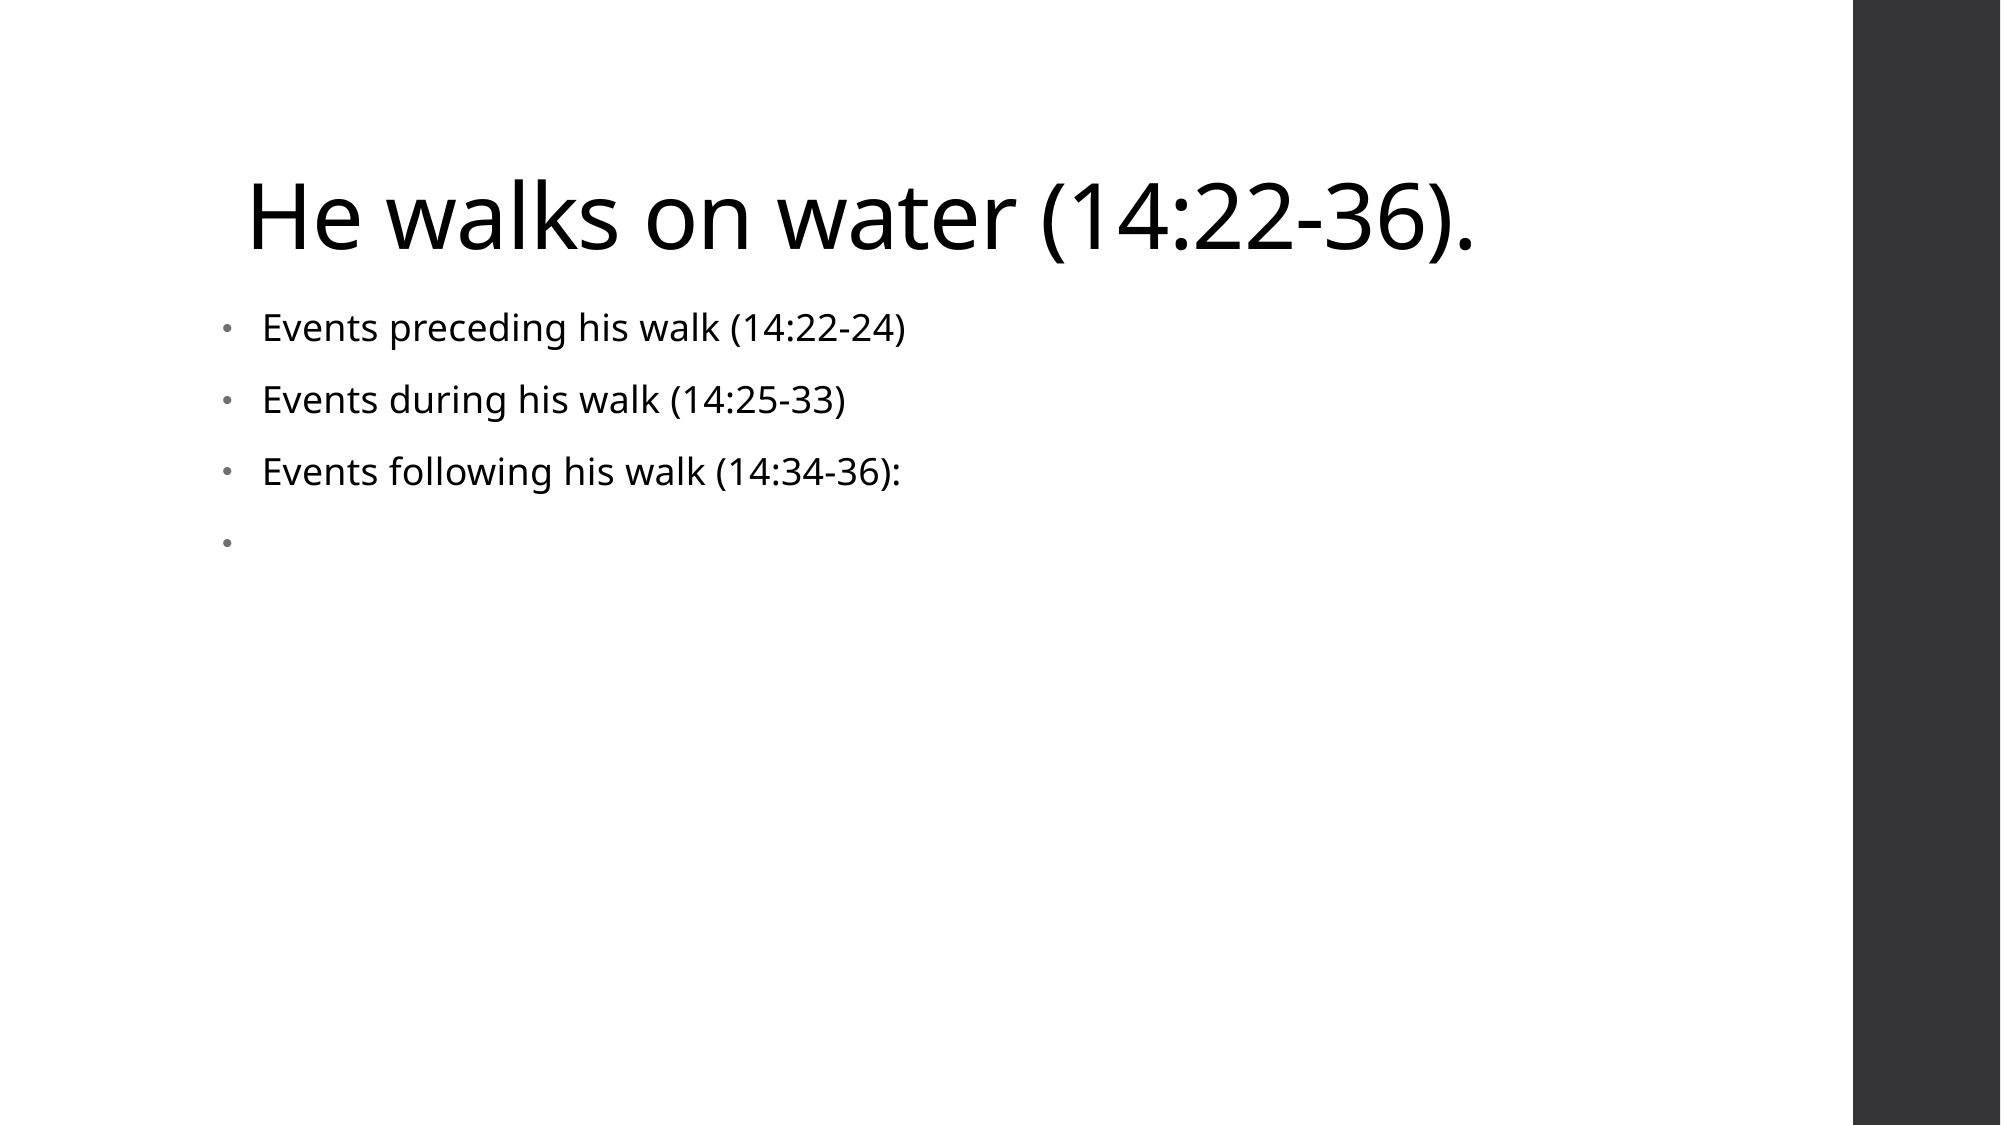

# He walks on water (14:22-36).
 Events preceding his walk (14:22-24)
 Events during his walk (14:25-33)
 Events following his walk (14:34-36):